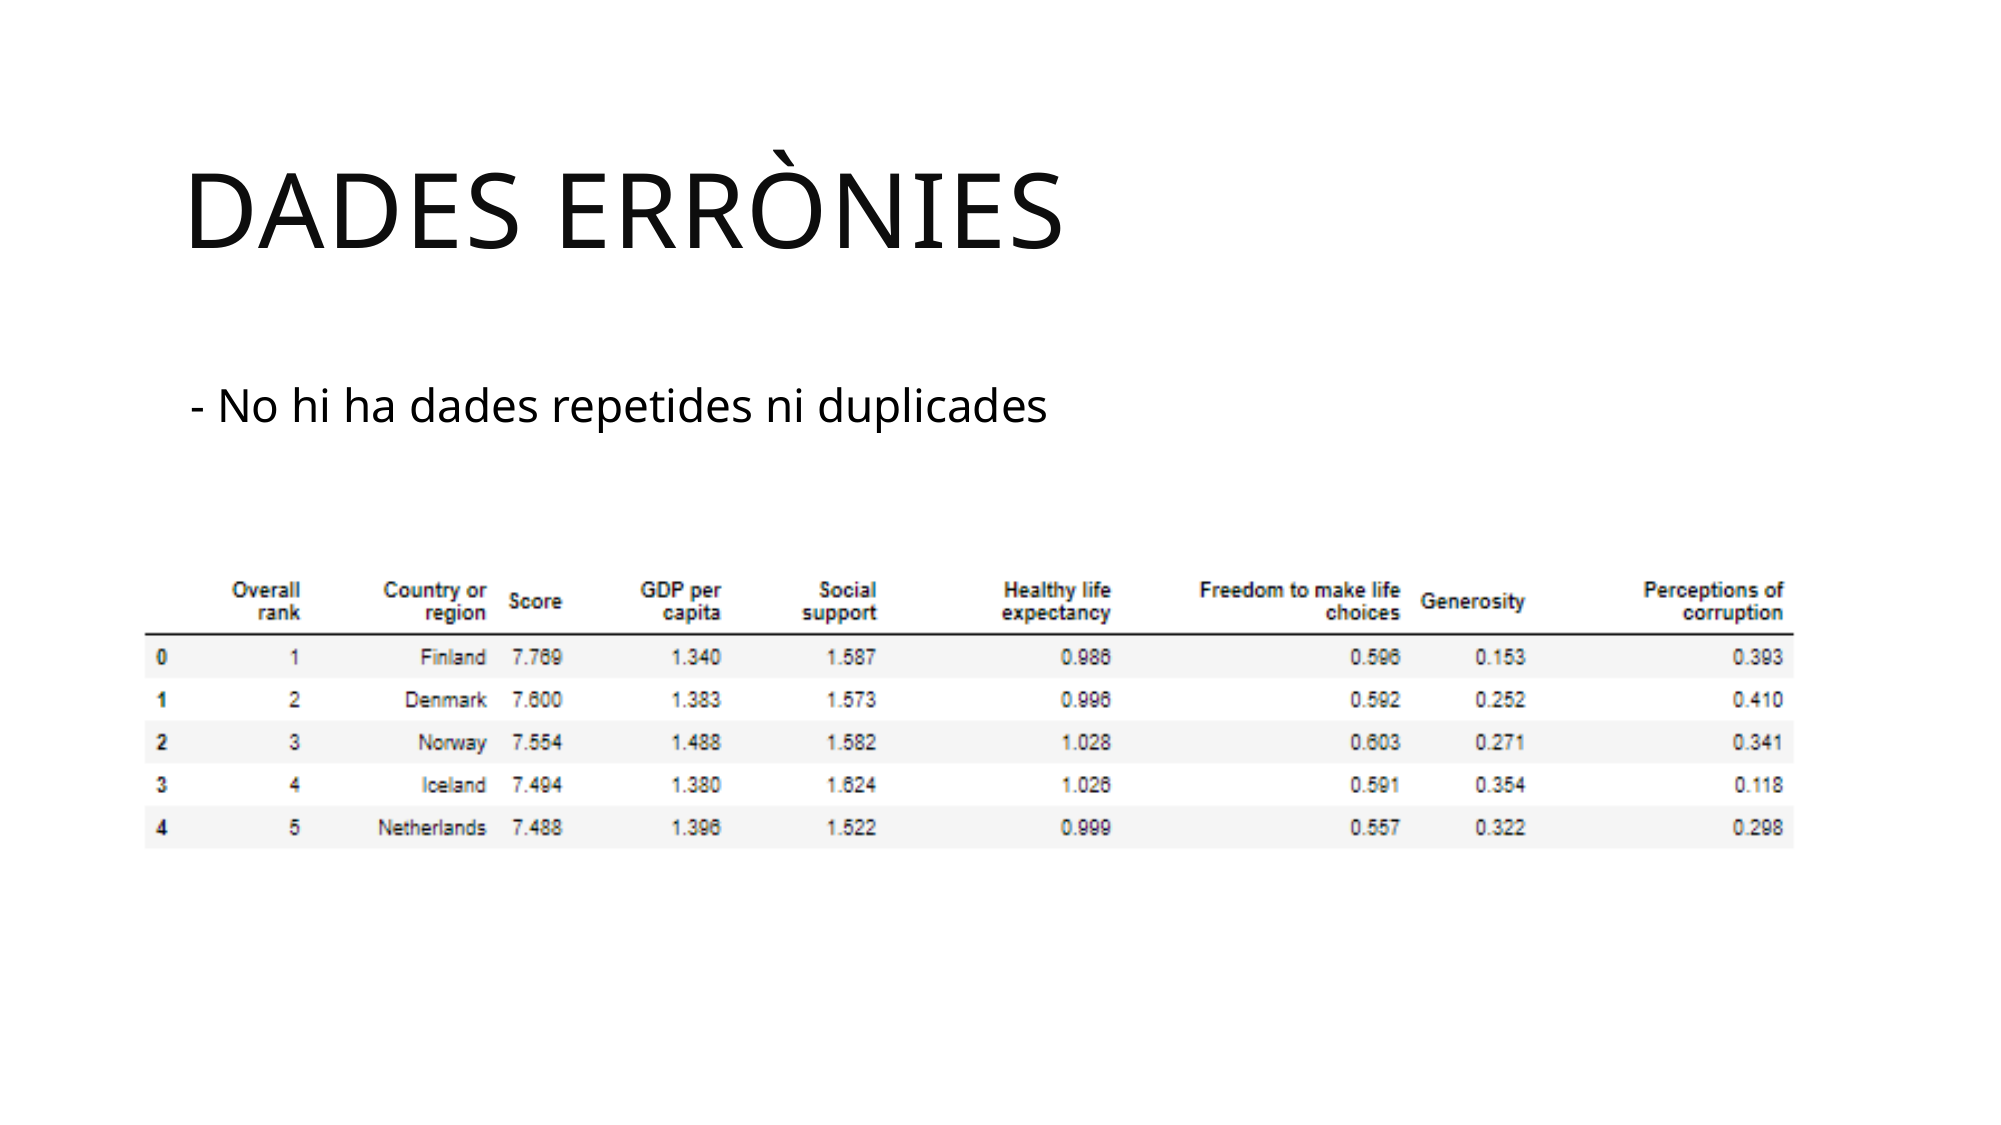

# Dades errònies
- No hi ha dades repetides ni duplicades